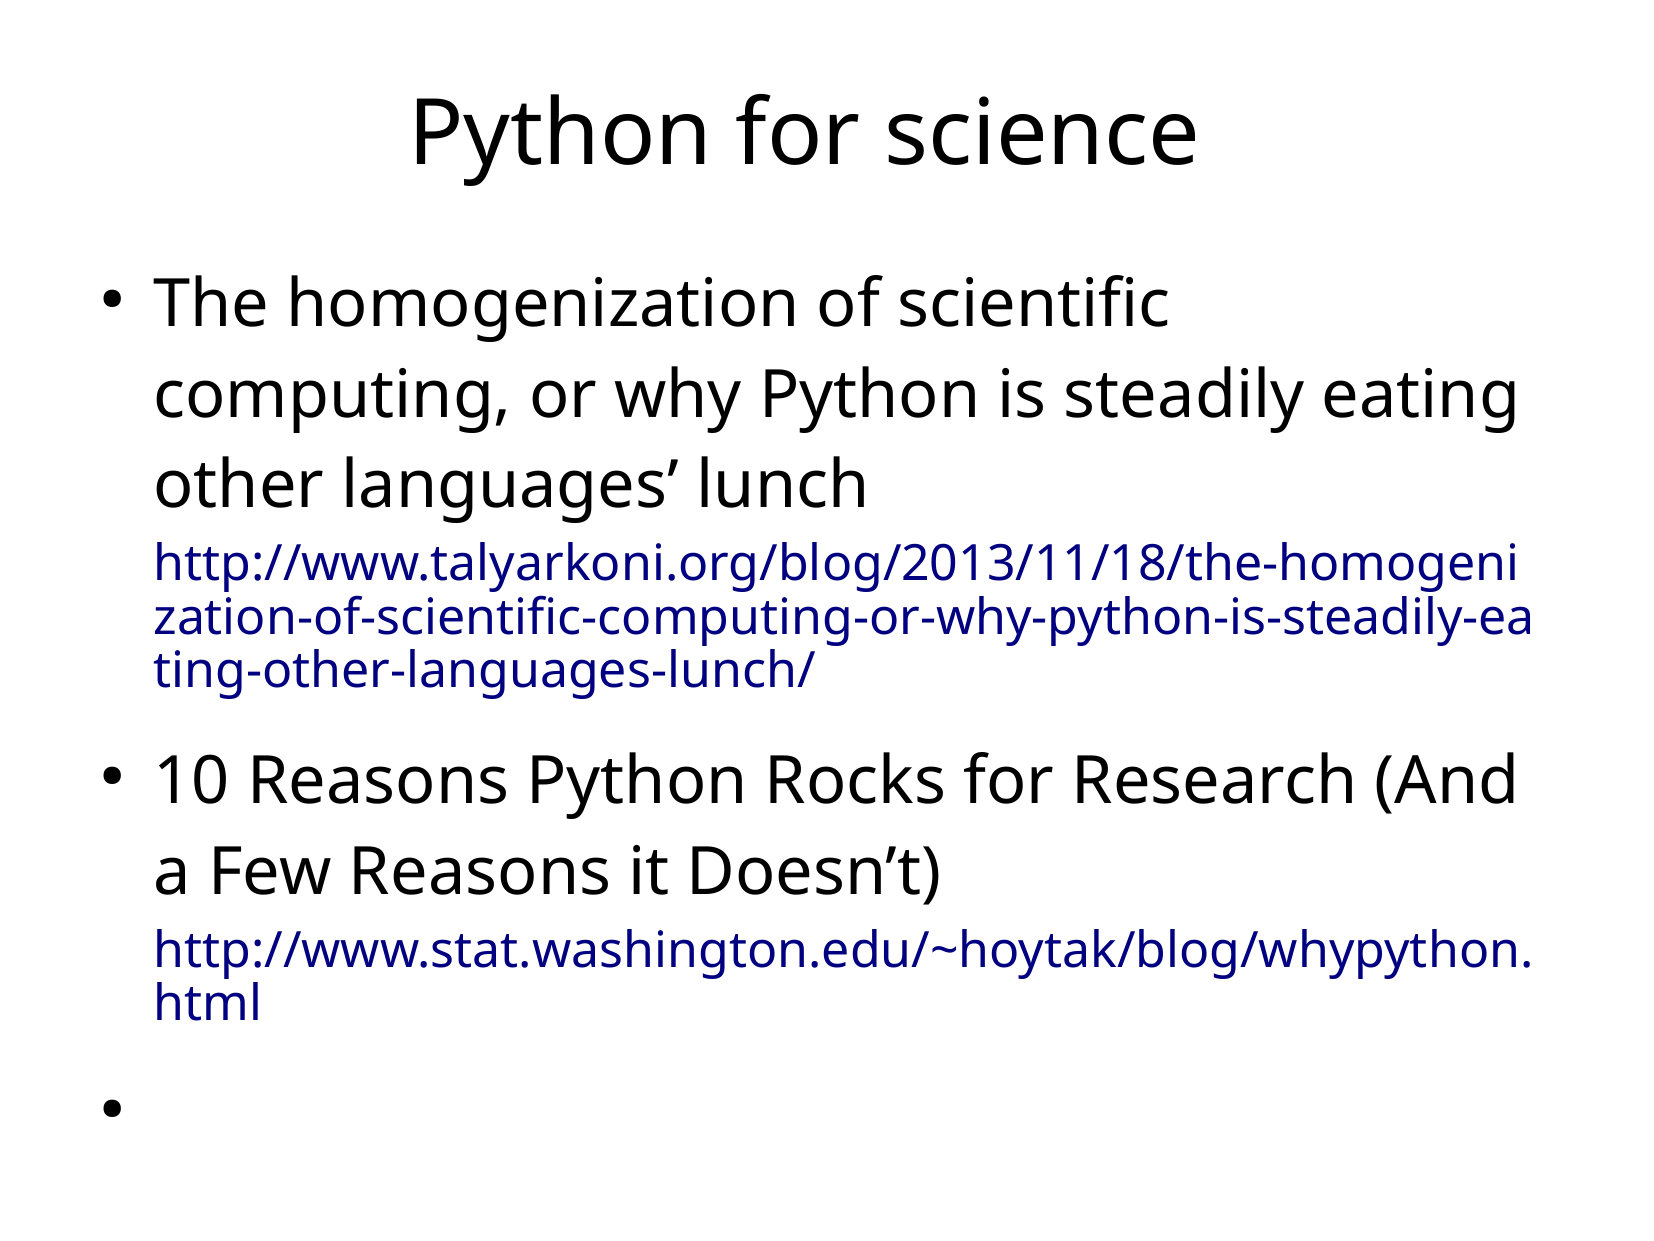

# Python for science
The homogenization of scientific computing, or why Python is steadily eating other languages’ lunch http://www.talyarkoni.org/blog/2013/11/18/the-homogenization-of-scientific-computing-or-why-python-is-steadily-eating-other-languages-lunch/
10 Reasons Python Rocks for Research (And a Few Reasons it Doesn’t) http://www.stat.washington.edu/~hoytak/blog/whypython.html